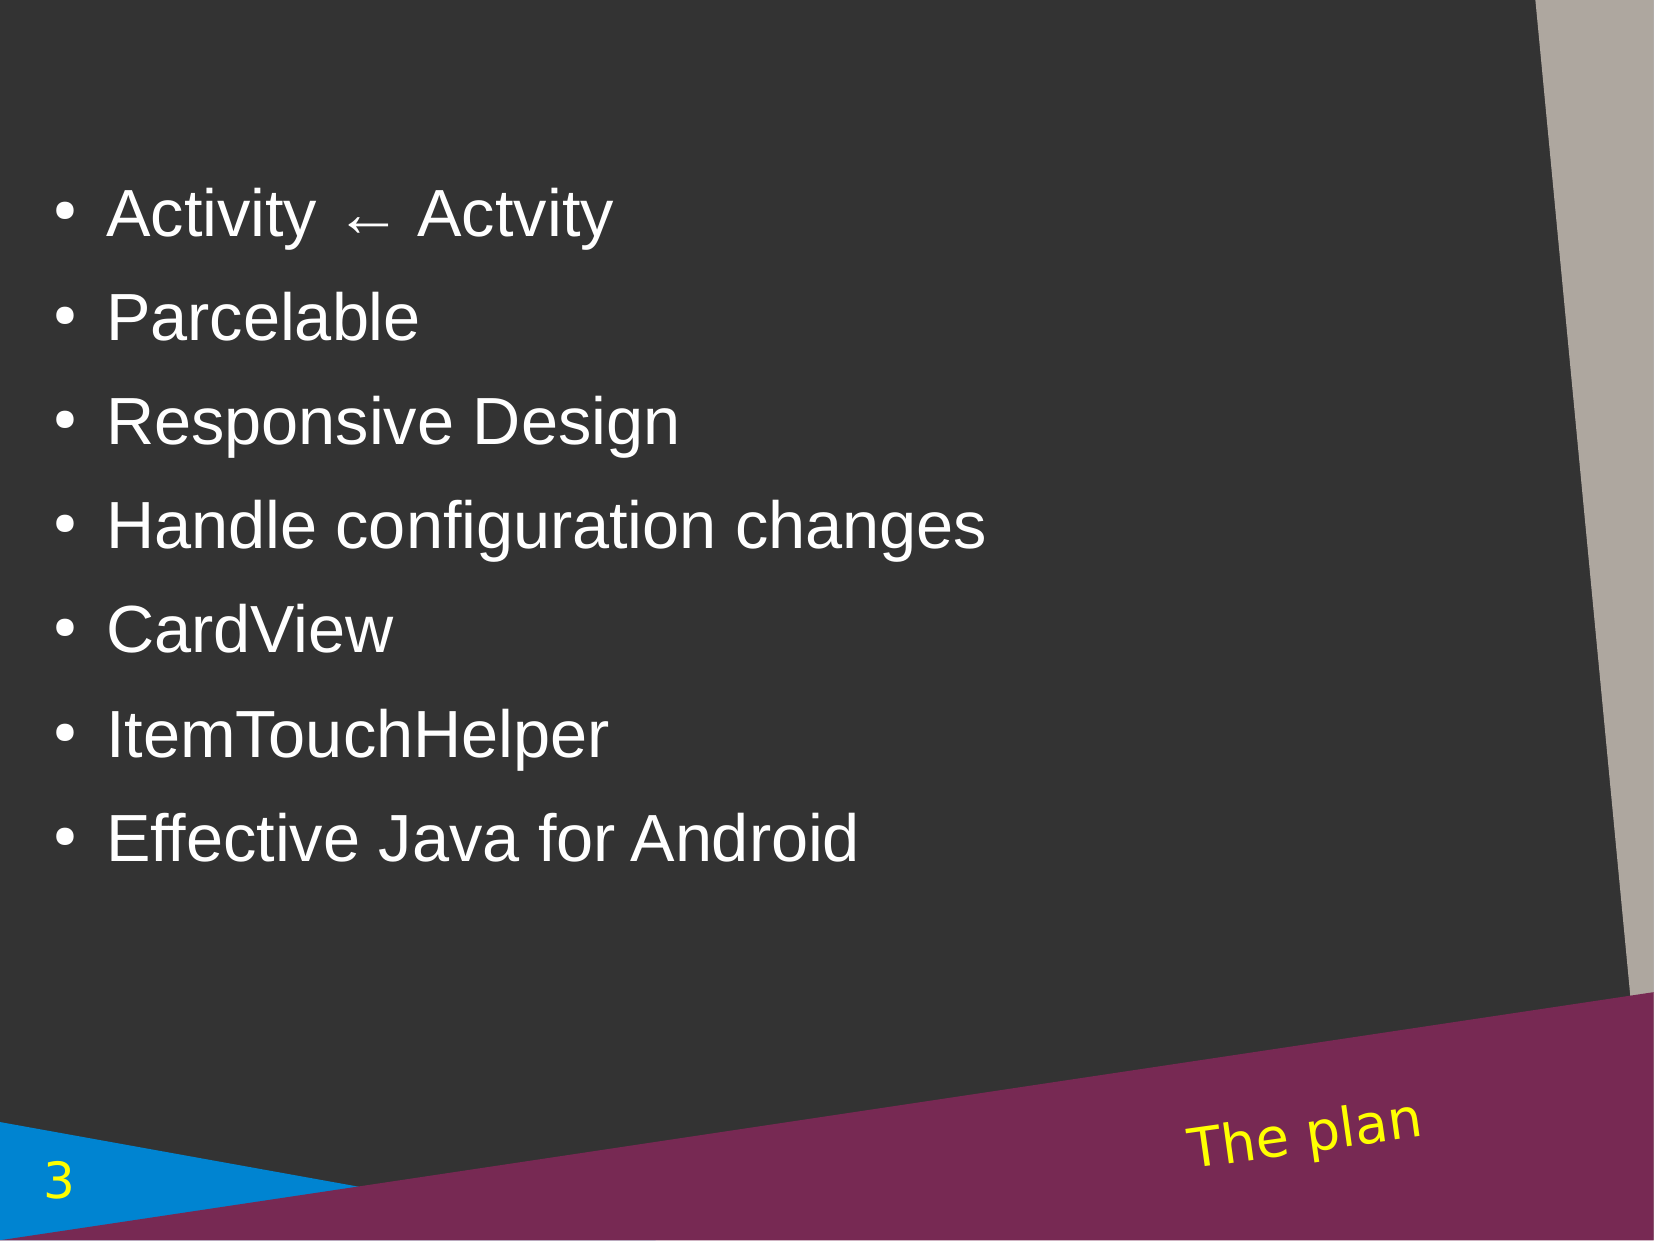

Activity ← Actvity
Parcelable
Responsive Design
Handle configuration changes
CardView
ItemTouchHelper
Effective Java for Android
# The plan
3